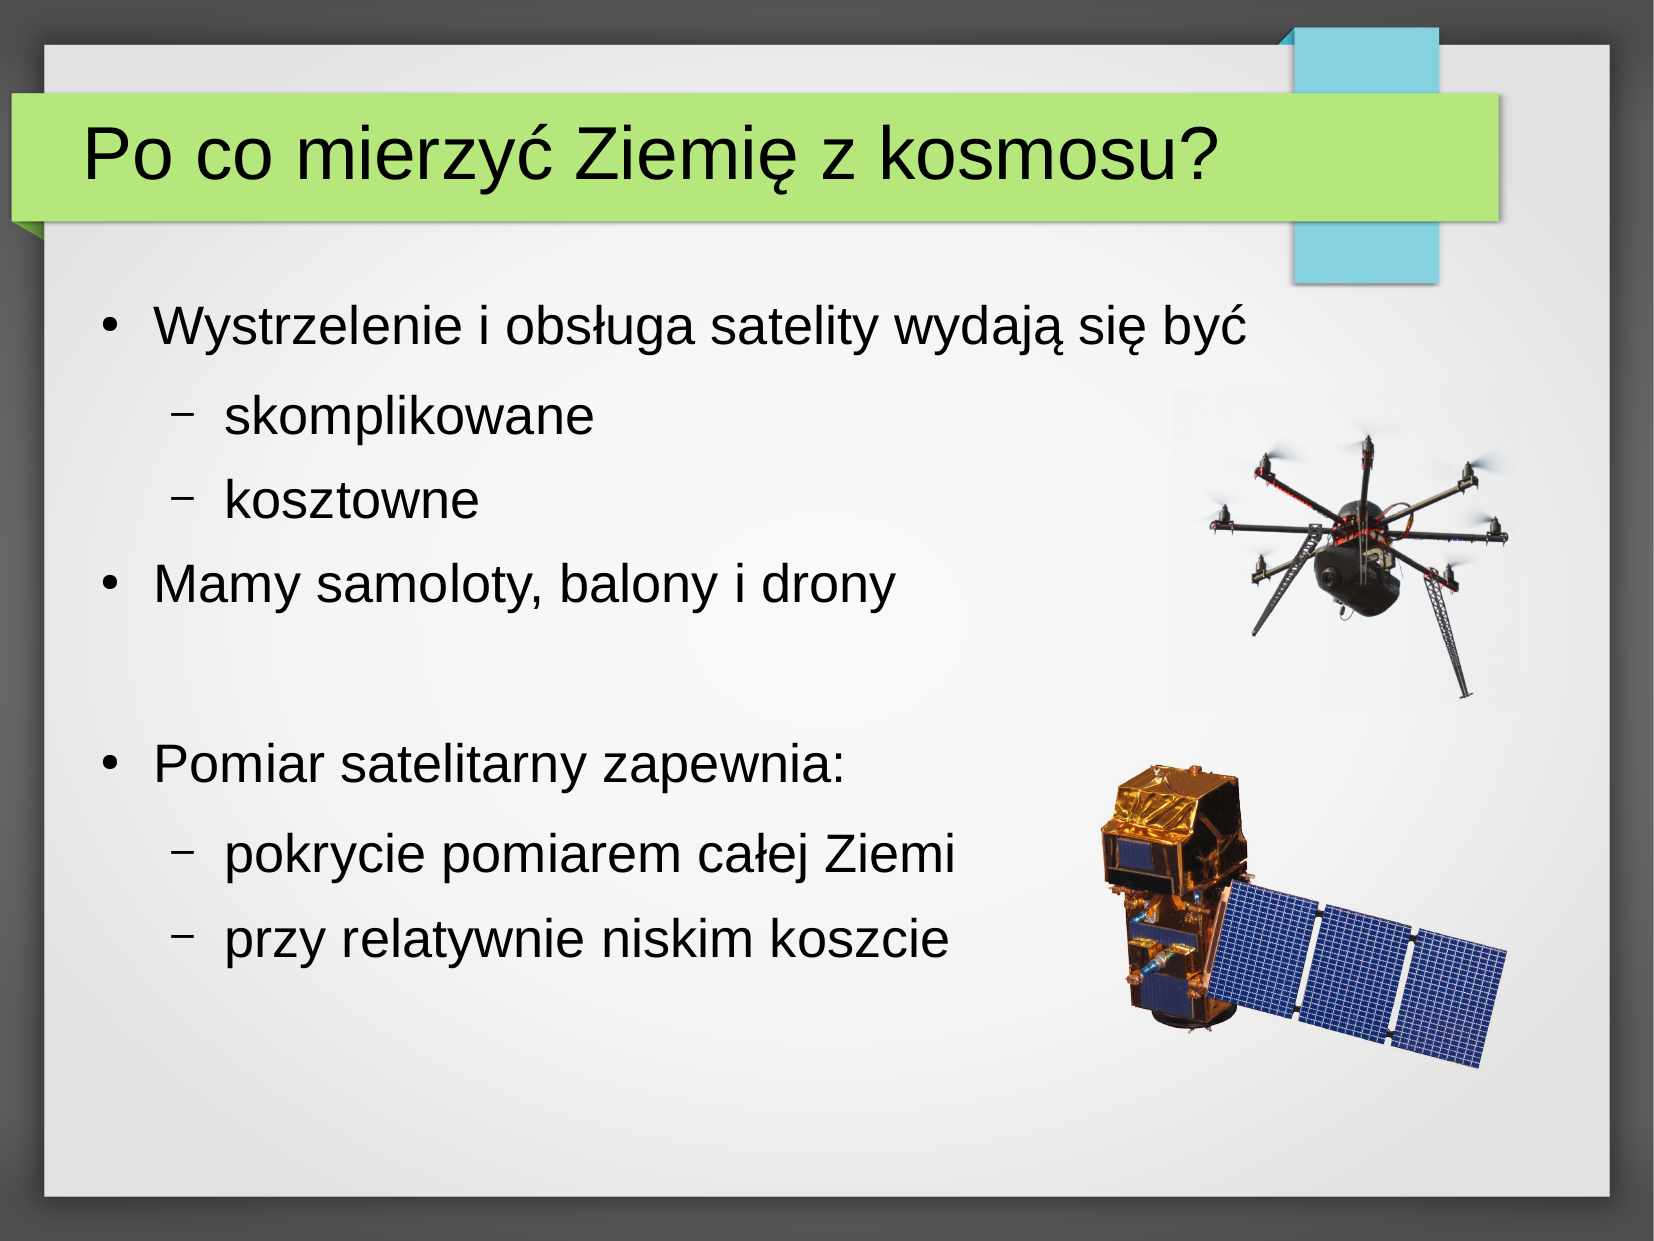

# Po co mierzyć Ziemię z kosmosu?
Wystrzelenie i obsługa satelity wydają się być
skomplikowane
kosztowne
Mamy samoloty, balony i drony
Pomiar satelitarny zapewnia:
pokrycie pomiarem całej Ziemi
przy relatywnie niskim koszcie